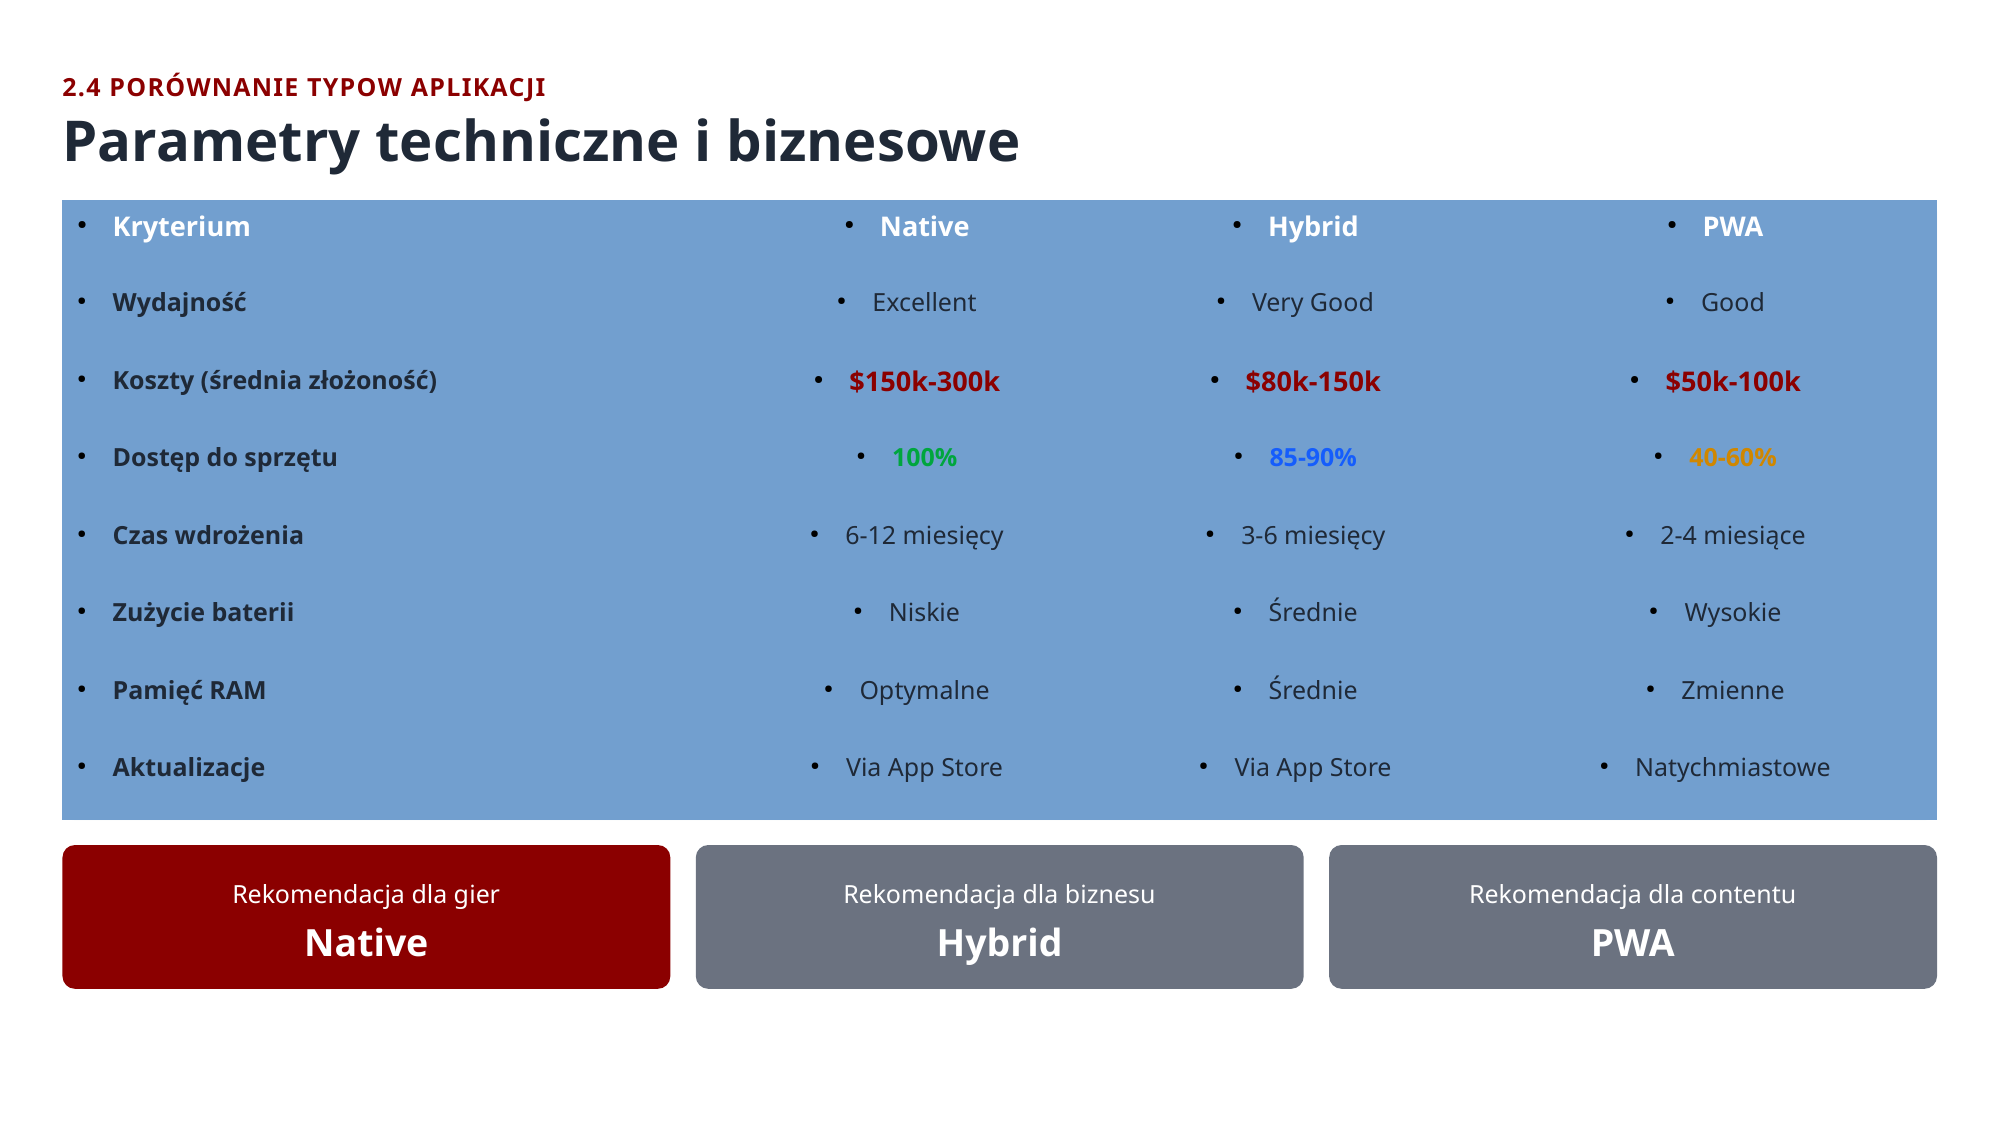

2.4 PORÓWNANIE TYPOW APLIKACJI
Parametry techniczne i biznesowe
| Kryterium | Native | Hybrid | PWA |
| --- | --- | --- | --- |
| Wydajność | Excellent | Very Good | Good |
| Koszty (średnia złożoność) | $150k-300k | $80k-150k | $50k-100k |
| Dostęp do sprzętu | 100% | 85-90% | 40-60% |
| Czas wdrożenia | 6-12 miesięcy | 3-6 miesięcy | 2-4 miesiące |
| Zużycie baterii | Niskie | Średnie | Wysokie |
| Pamięć RAM | Optymalne | Średnie | Zmienne |
| Aktualizacje | Via App Store | Via App Store | Natychmiastowe |
Rekomendacja dla gier
Rekomendacja dla biznesu
Rekomendacja dla contentu
Native
Hybrid
PWA